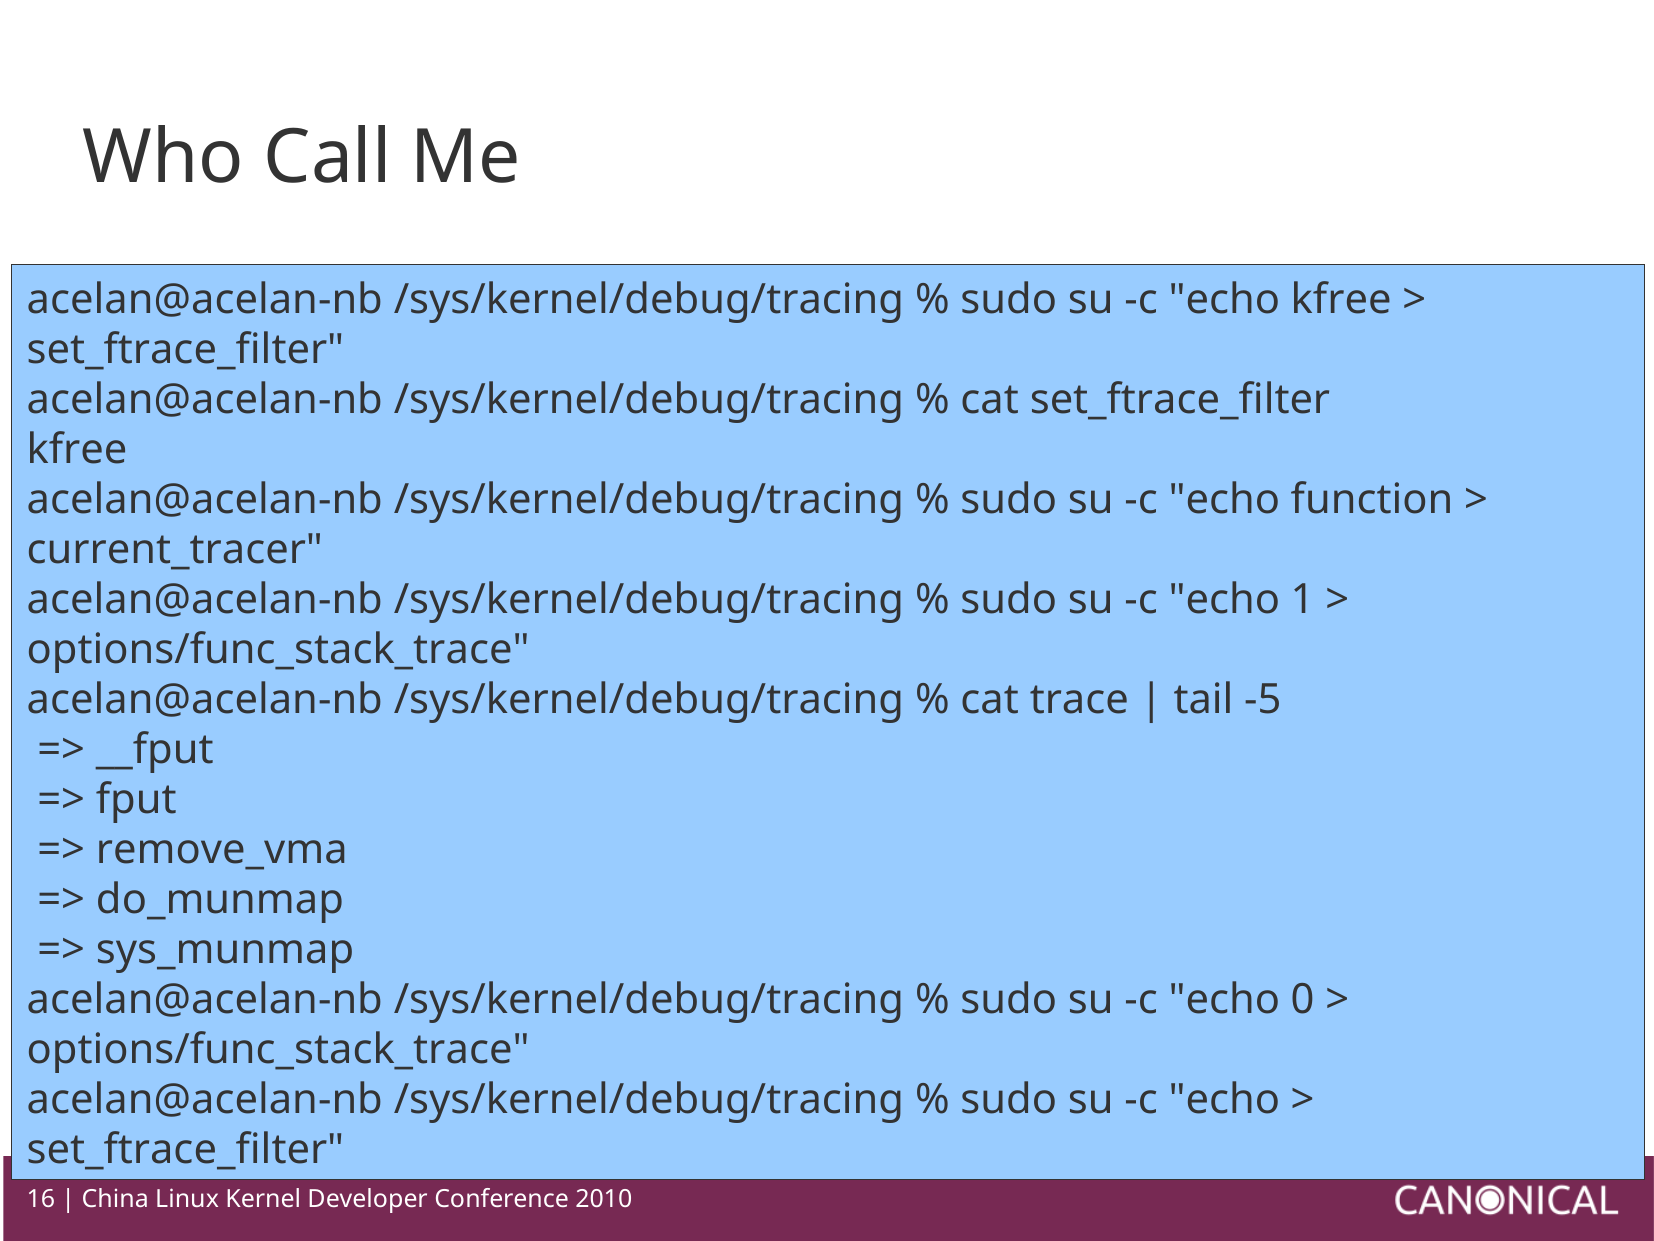

# Who Call Me
acelan@acelan-nb /sys/kernel/debug/tracing % sudo su -c "echo kfree > set_ftrace_filter"
acelan@acelan-nb /sys/kernel/debug/tracing % cat set_ftrace_filter
kfree
acelan@acelan-nb /sys/kernel/debug/tracing % sudo su -c "echo function > current_tracer"
acelan@acelan-nb /sys/kernel/debug/tracing % sudo su -c "echo 1 > options/func_stack_trace"
acelan@acelan-nb /sys/kernel/debug/tracing % cat trace | tail -5
 => __fput
 => fput
 => remove_vma
 => do_munmap
 => sys_munmap
acelan@acelan-nb /sys/kernel/debug/tracing % sudo su -c "echo 0 > options/func_stack_trace"
acelan@acelan-nb /sys/kernel/debug/tracing % sudo su -c "echo > set_ftrace_filter"